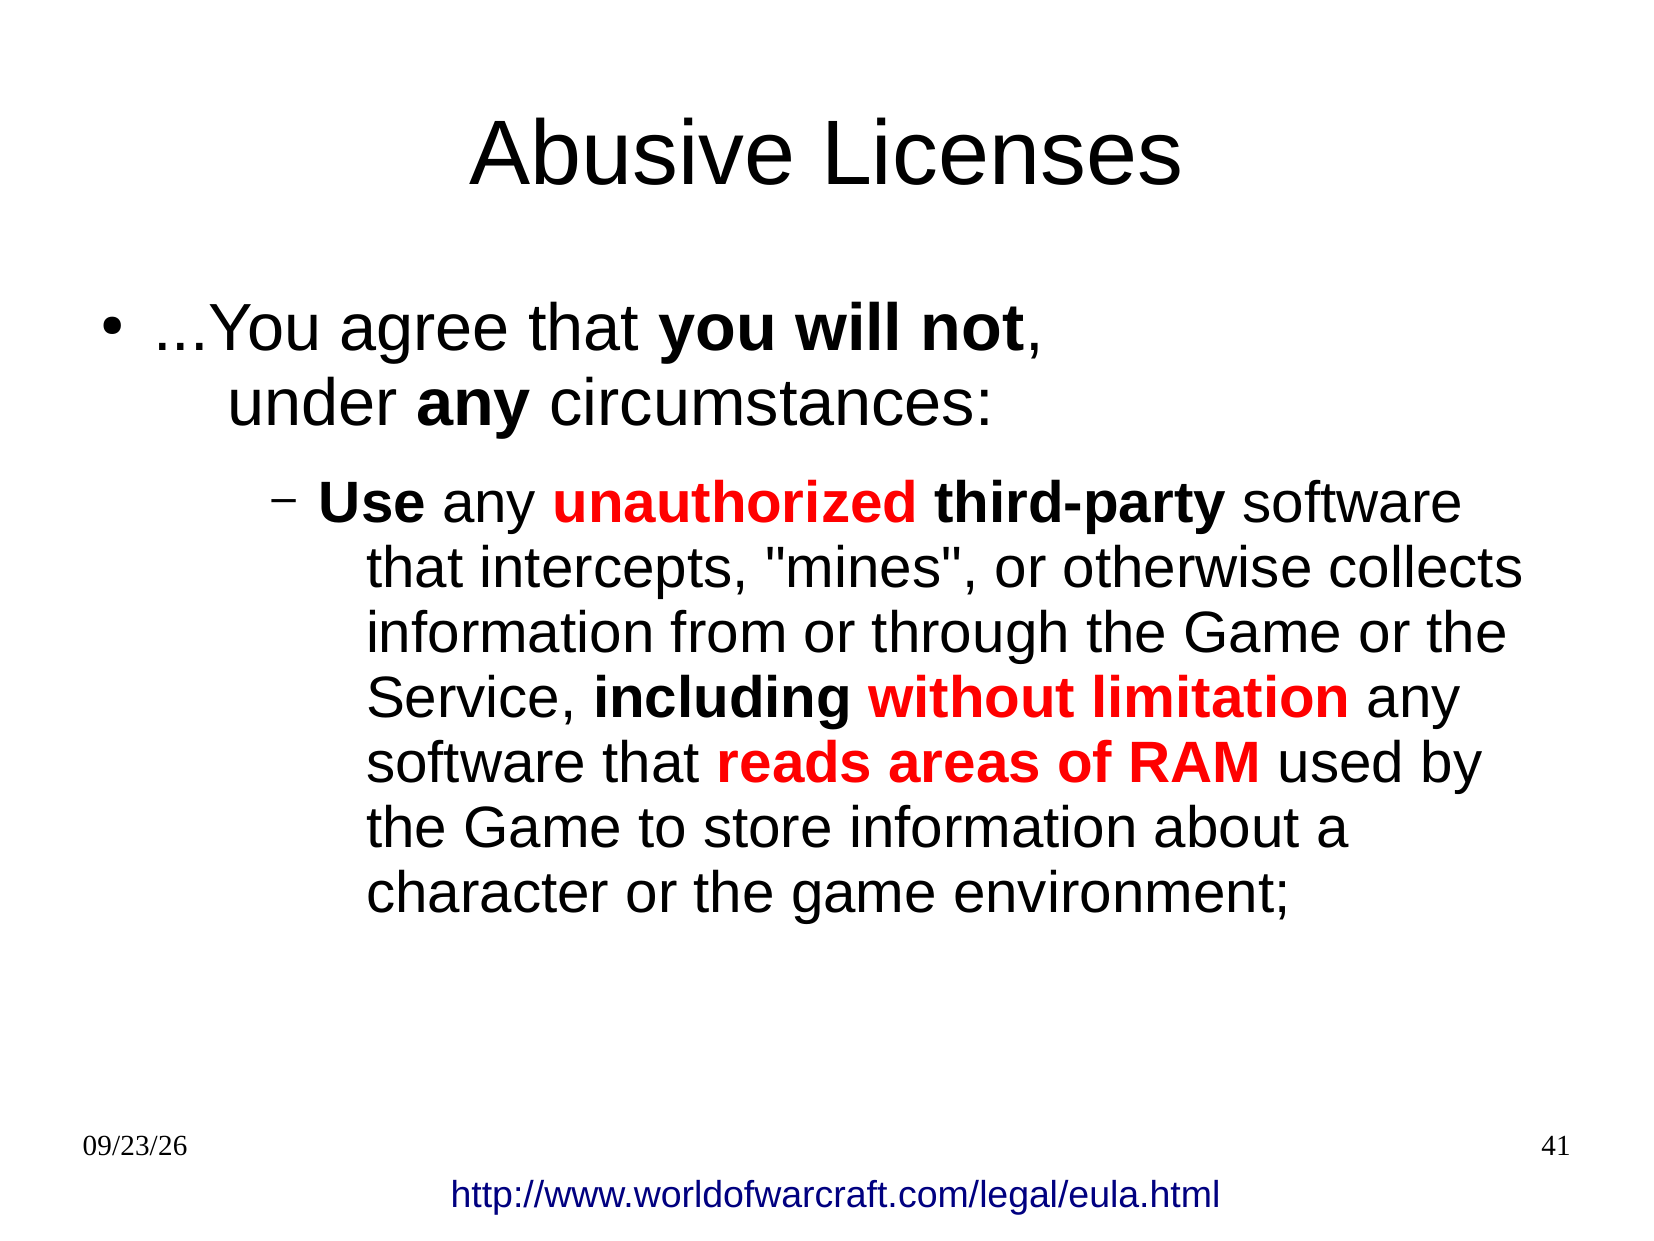

# Abusive Licenses
...You agree that you will not,
 under any circumstances:
Use any unauthorized third-party software that intercepts, "mines", or otherwise collects information from or through the Game or the Service, including without limitation any software that reads areas of RAM used by the Game to store information about a character or the game environment;
41
http://www.worldofwarcraft.com/legal/eula.html